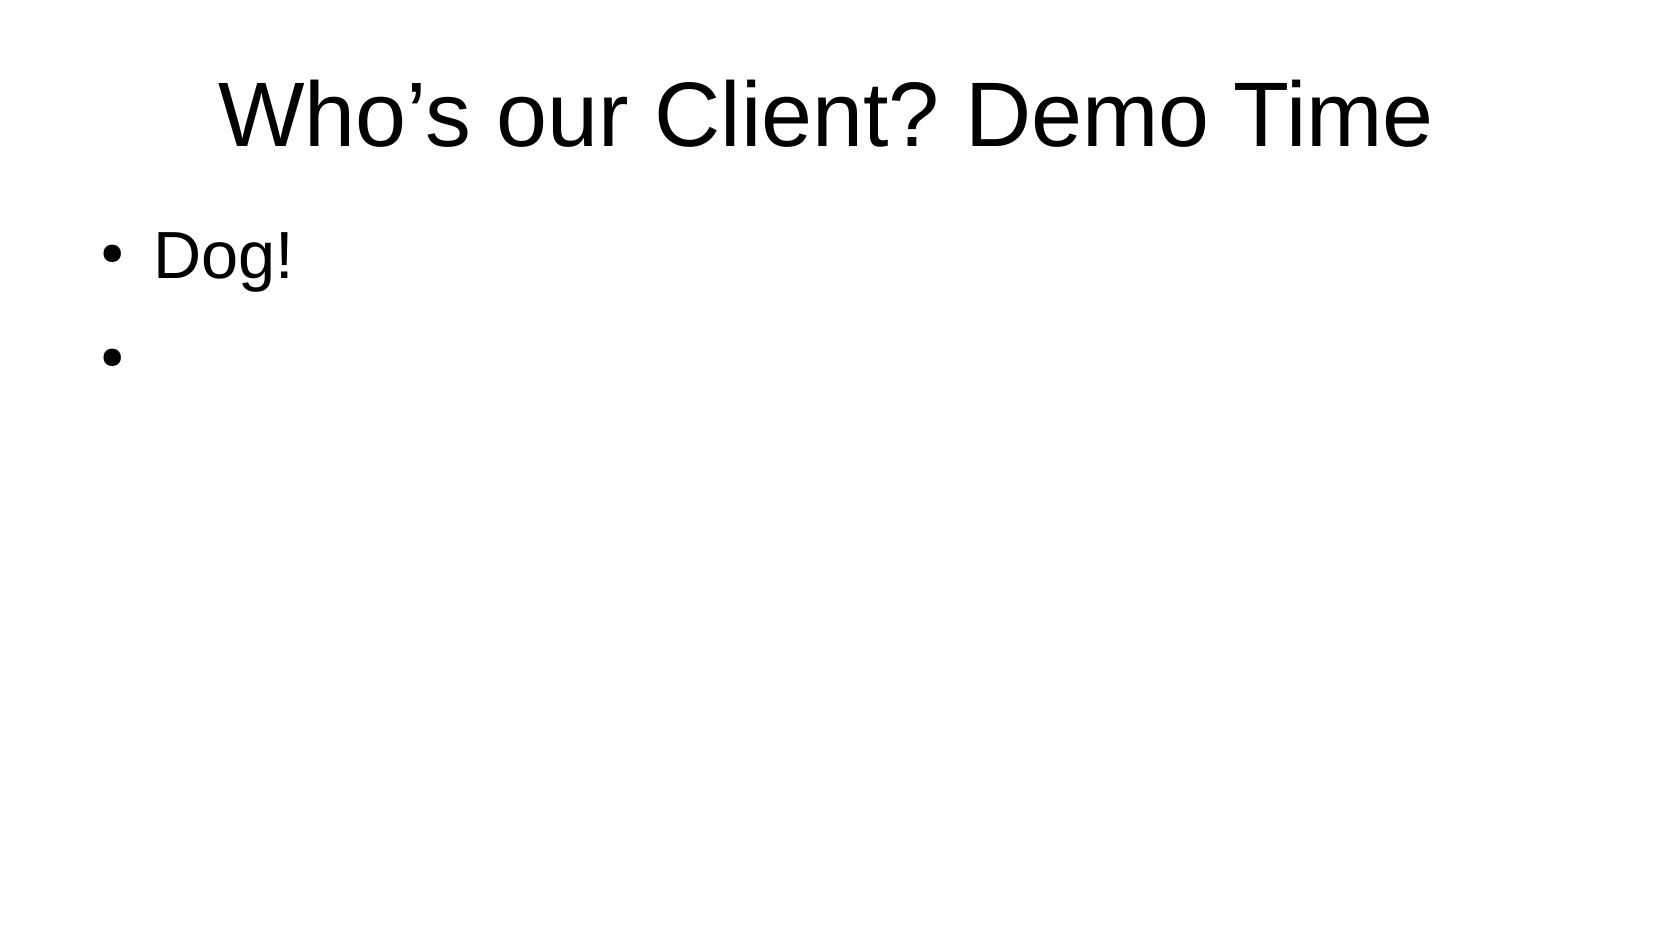

# Who’s our Client? Demo Time
Dog!